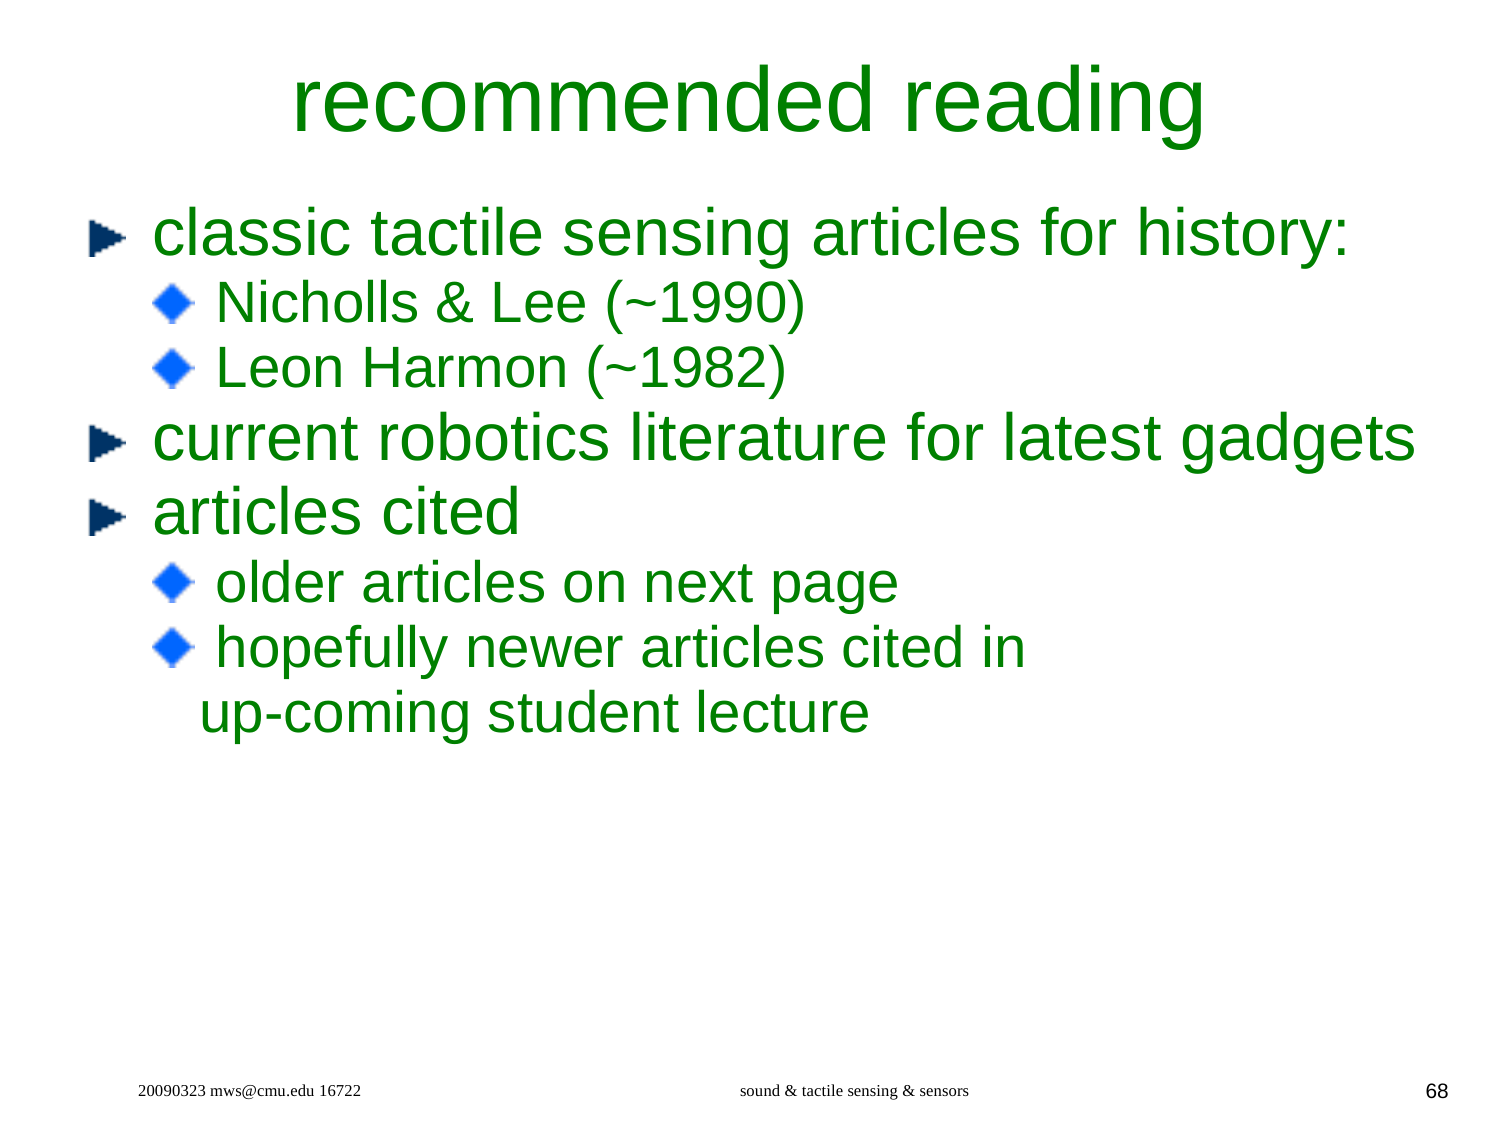

# recommended reading
 classic tactile sensing articles for history:
 Nicholls & Lee (~1990)
 Leon Harmon (~1982)
 current robotics literature for latest gadgets
 articles cited
 older articles on next page
 hopefully newer articles cited in
up-coming student lecture
68
20090323 mws@cmu.edu 16722
sound & tactile sensing & sensors